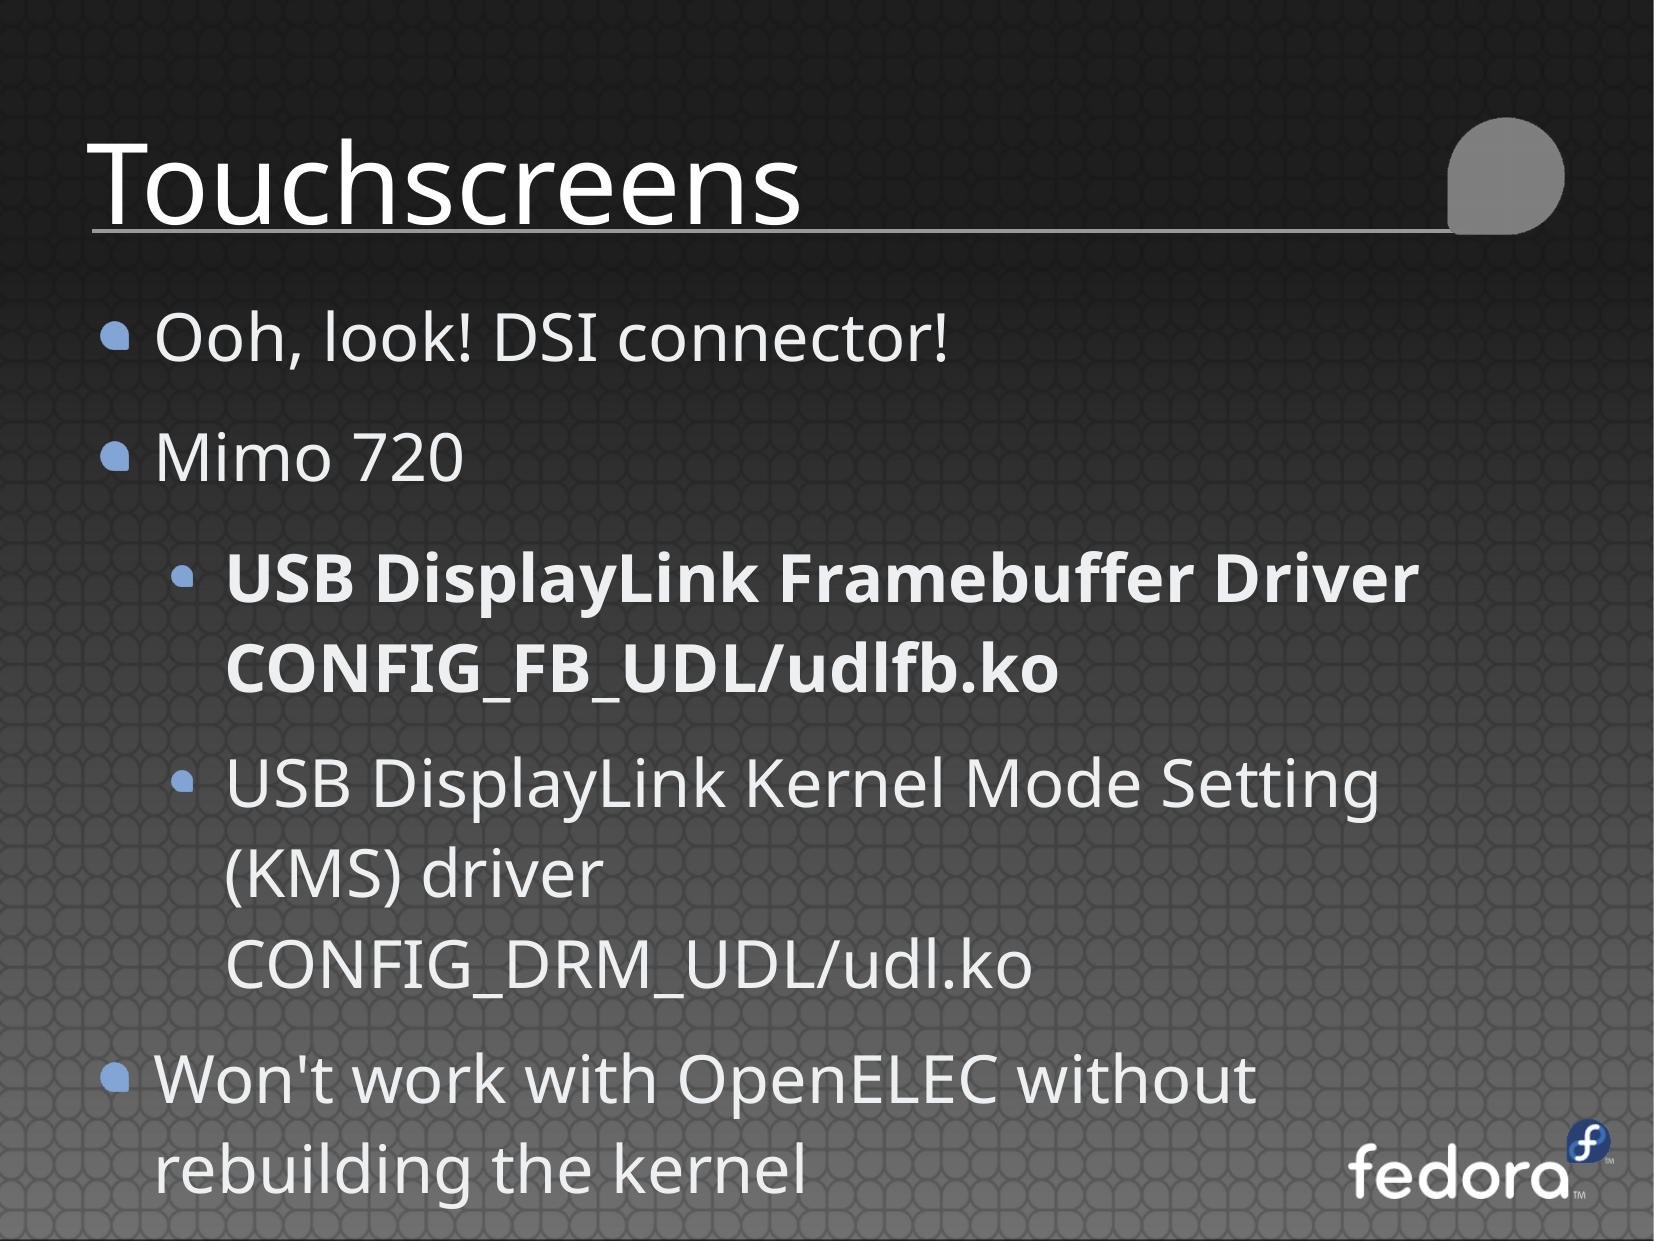

# Touchscreens
Ooh, look! DSI connector!
Mimo 720
USB DisplayLink Framebuffer Driver CONFIG_FB_UDL/udlfb.ko
USB DisplayLink Kernel Mode Setting (KMS) driver
CONFIG_DRM_UDL/udl.ko
Won't work with OpenELEC without rebuilding the kernel